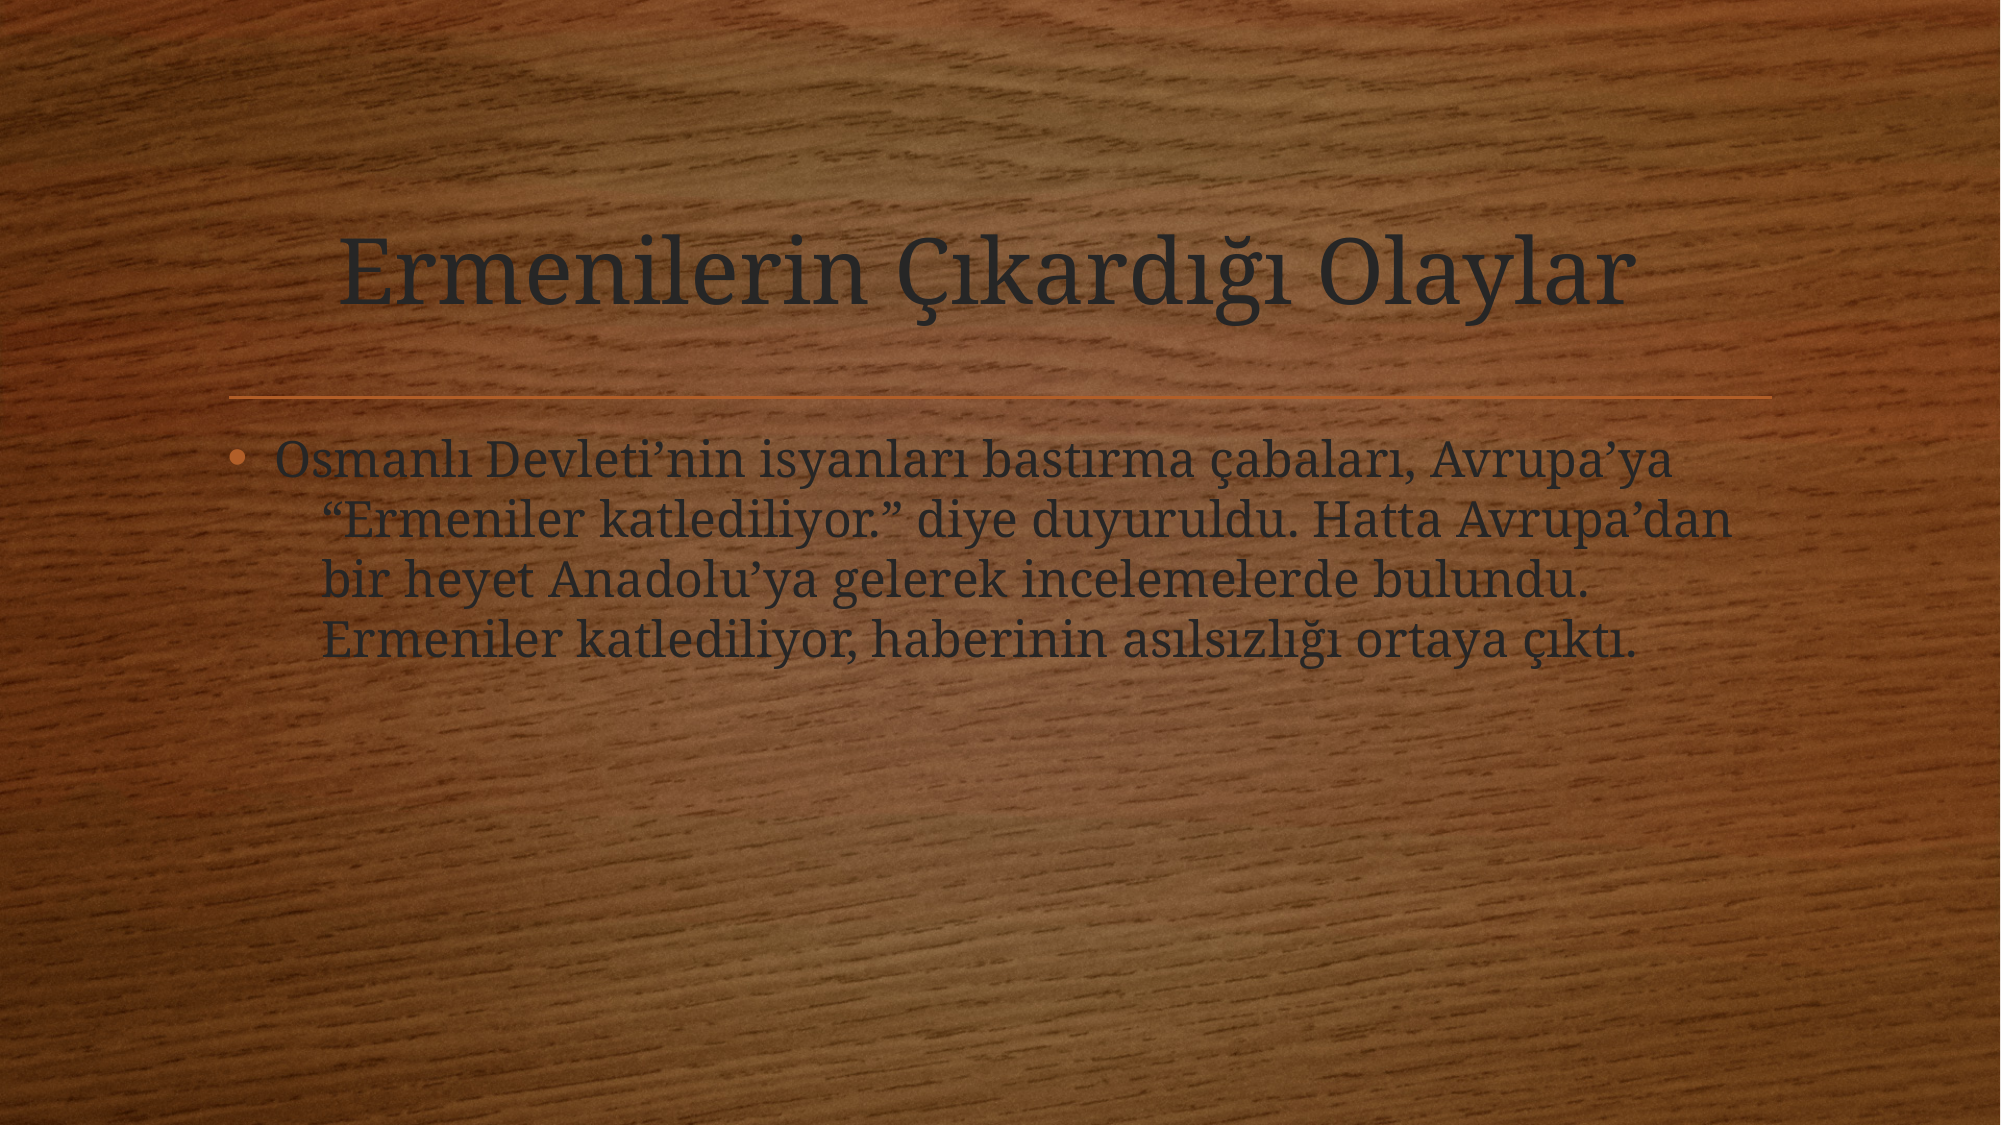

# Ermenilerin Çıkardığı Olaylar
Osmanlı Devleti’nin isyanları bastırma çabaları, Avrupa’ya “Ermeniler katlediliyor.” diye duyuruldu. Hatta Avrupa’dan bir heyet Anadolu’ya gelerek incelemelerde bulundu. Ermeniler katlediliyor, haberinin asılsızlığı ortaya çıktı.